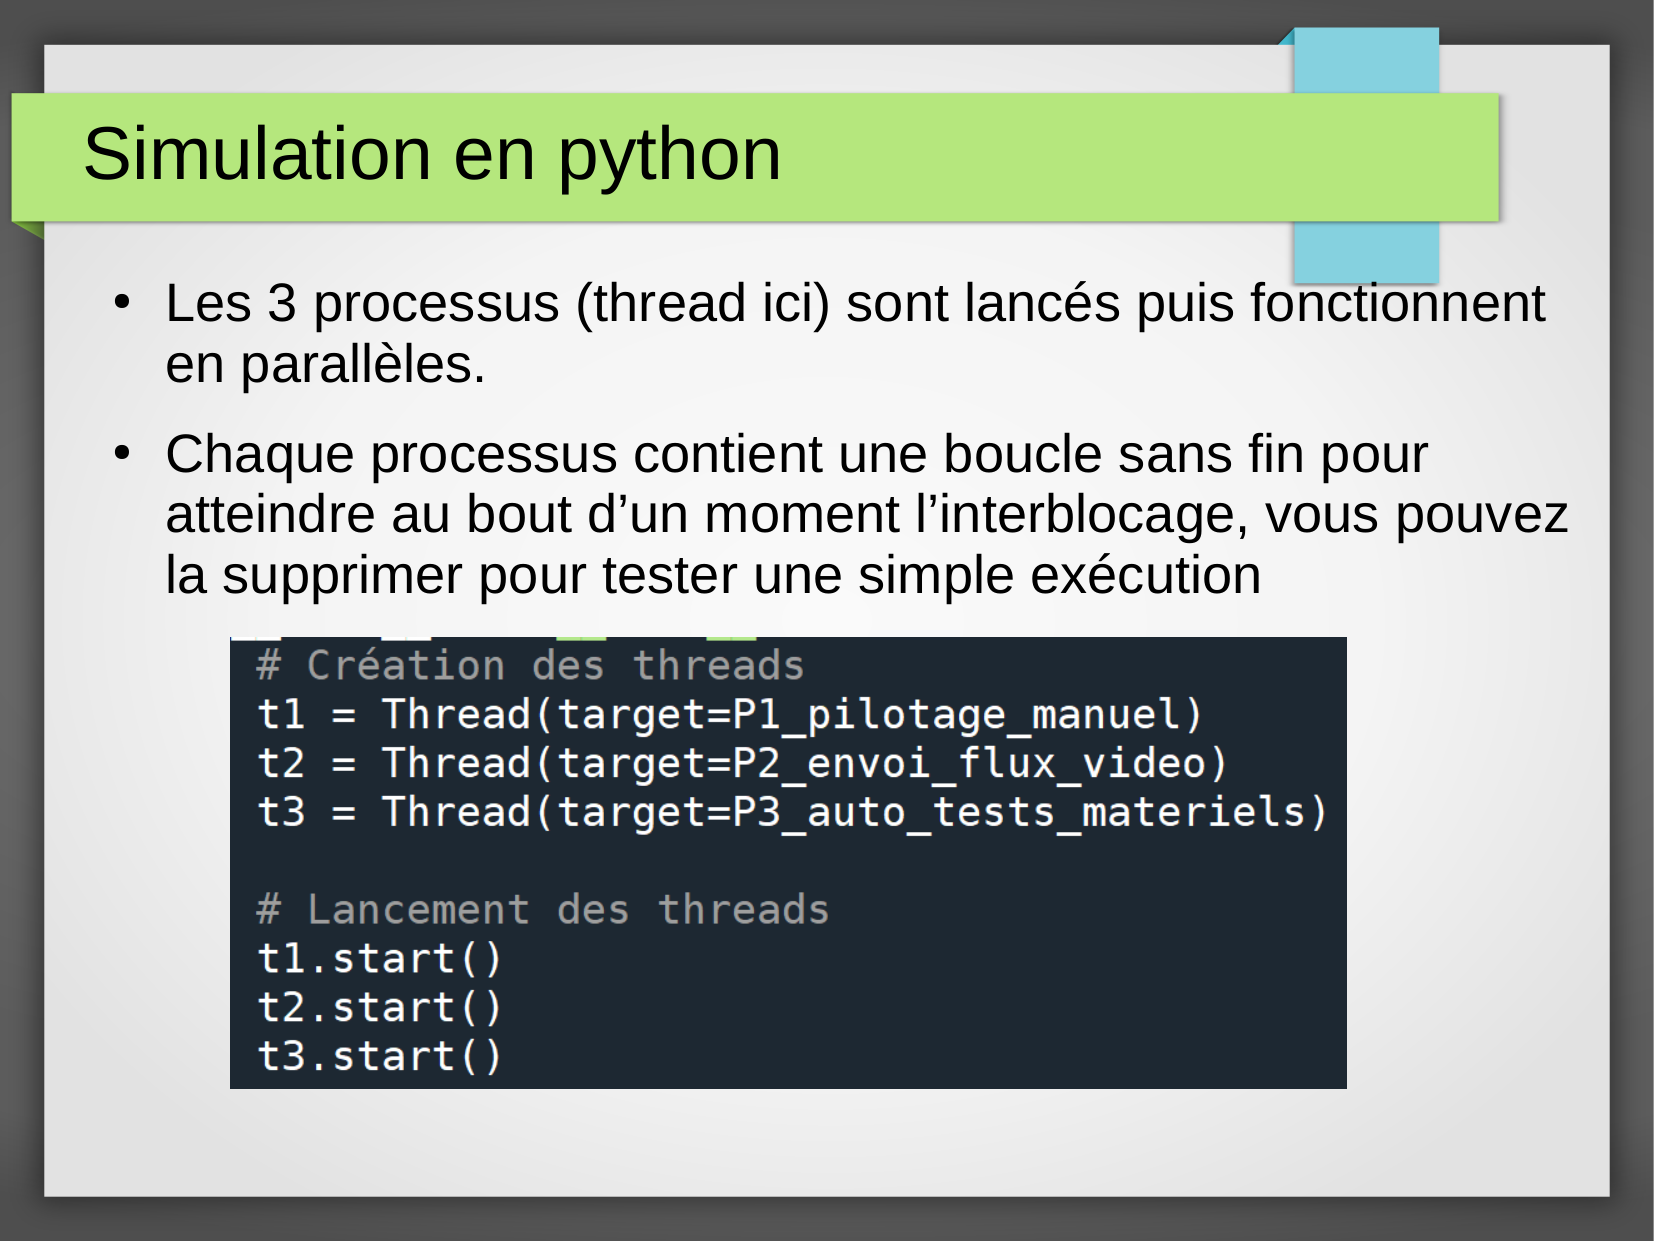

# Simulation en python
Les 3 processus (thread ici) sont lancés puis fonctionnent en parallèles.
Chaque processus contient une boucle sans fin pour atteindre au bout d’un moment l’interblocage, vous pouvez la supprimer pour tester une simple exécution